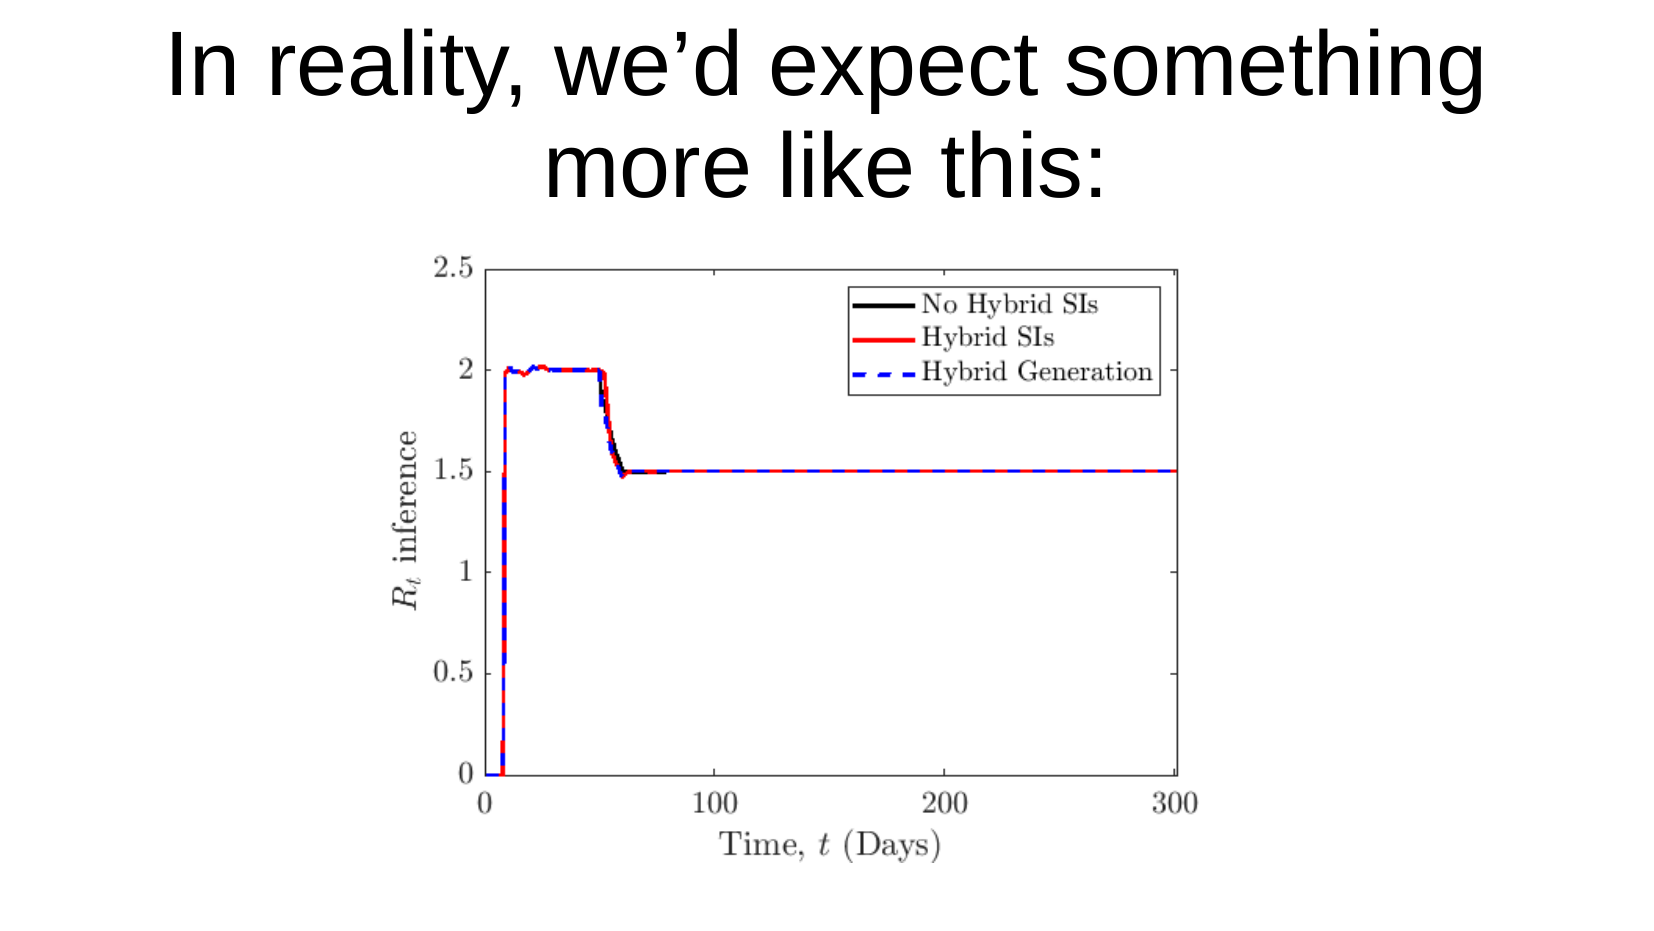

# In reality, we’d expect something more like this: